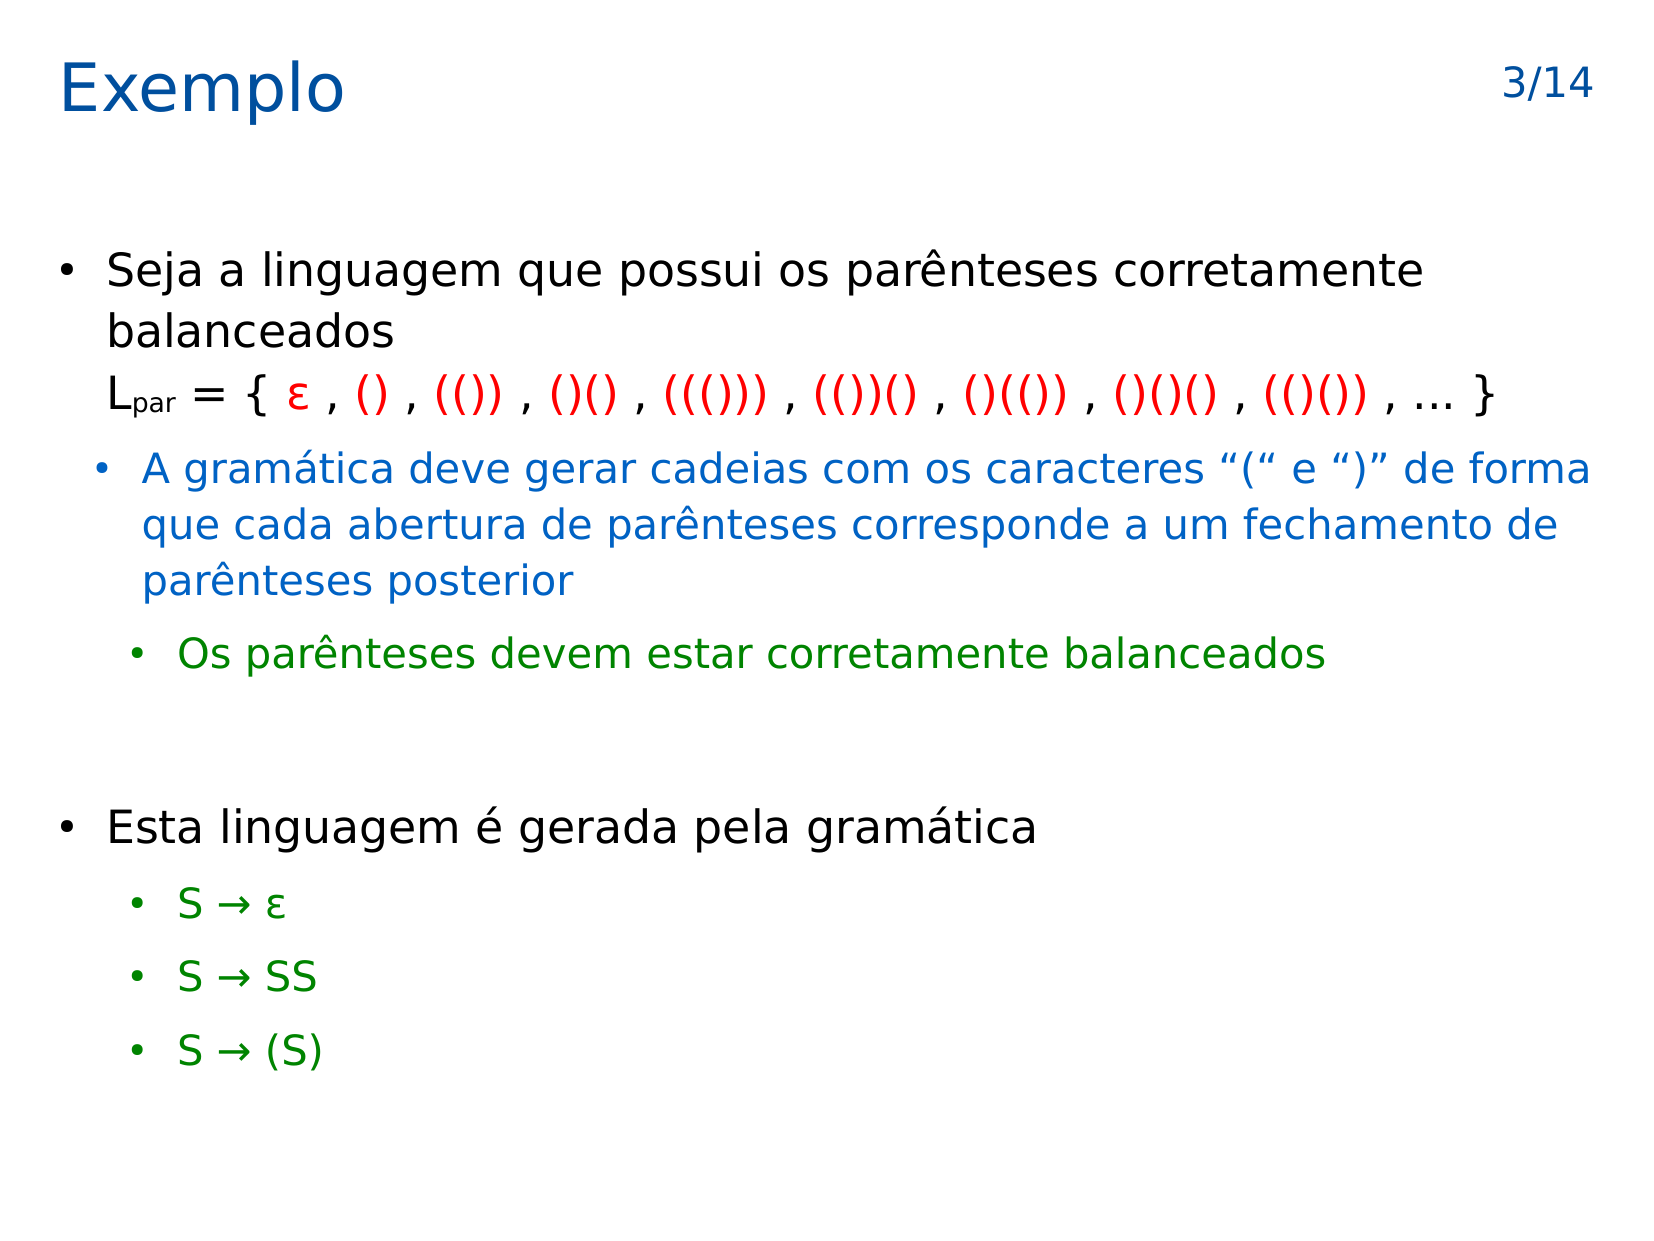

# Exemplo
3
Seja a linguagem que possui os parênteses corretamente balanceados
Lpar = { ε , () , (()) , ()() , ((())) , (())() , ()(()) , ()()() , (()()) , ... }
A gramática deve gerar cadeias com os caracteres “(“ e “)” de forma que cada abertura de parênteses corresponde a um fechamento de parênteses posterior
Os parênteses devem estar corretamente balanceados
Esta linguagem é gerada pela gramática
S → ε
S → SS
S → (S)